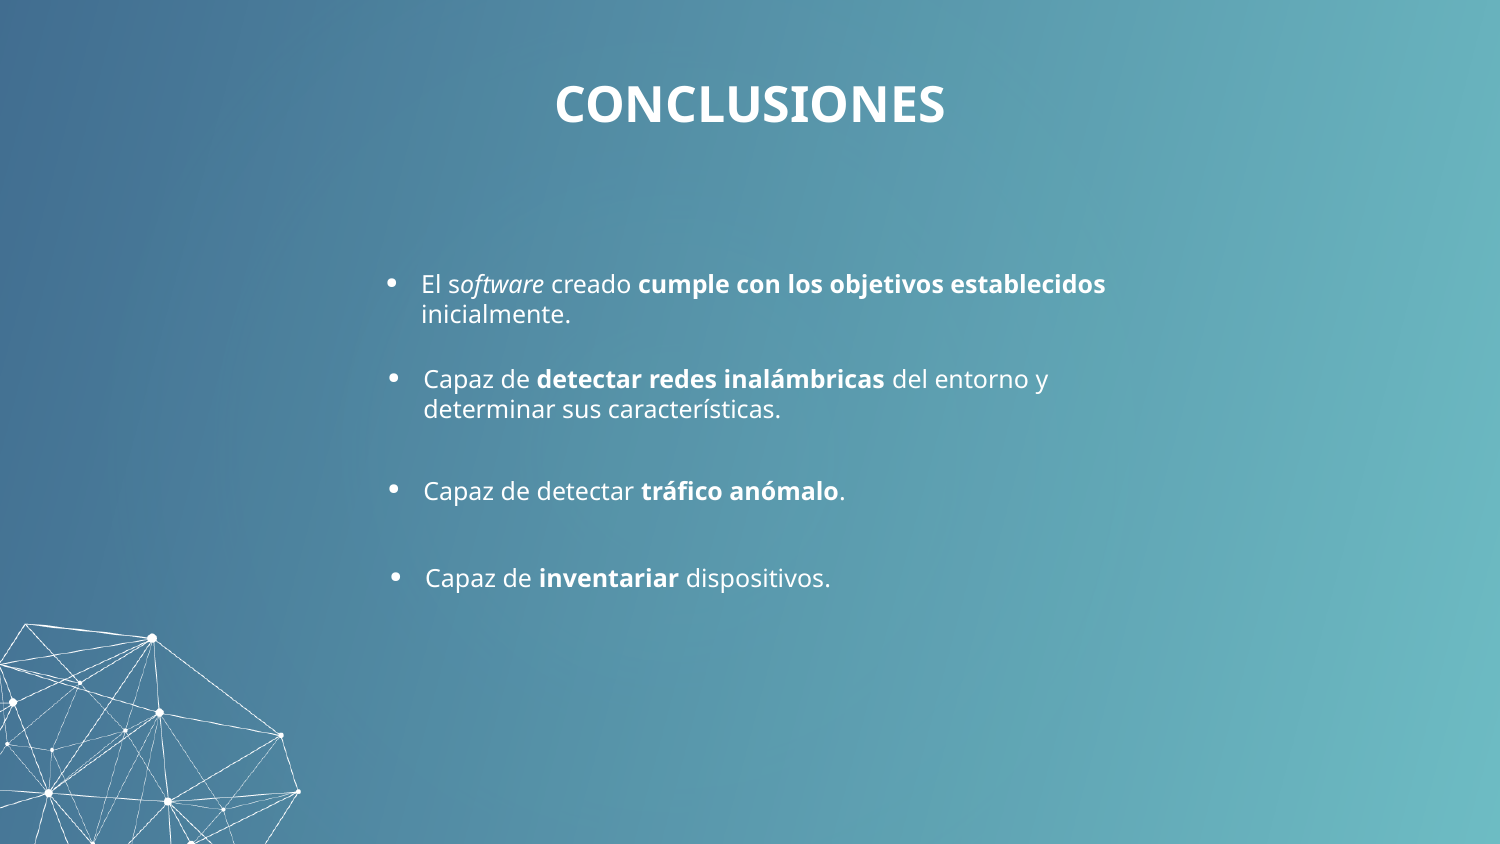

CONCLUSIONES
# El software creado cumple con los objetivos establecidos inicialmente.
Capaz de detectar redes inalámbricas del entorno y determinar sus características.
Capaz de detectar tráfico anómalo.
Capaz de inventariar dispositivos.